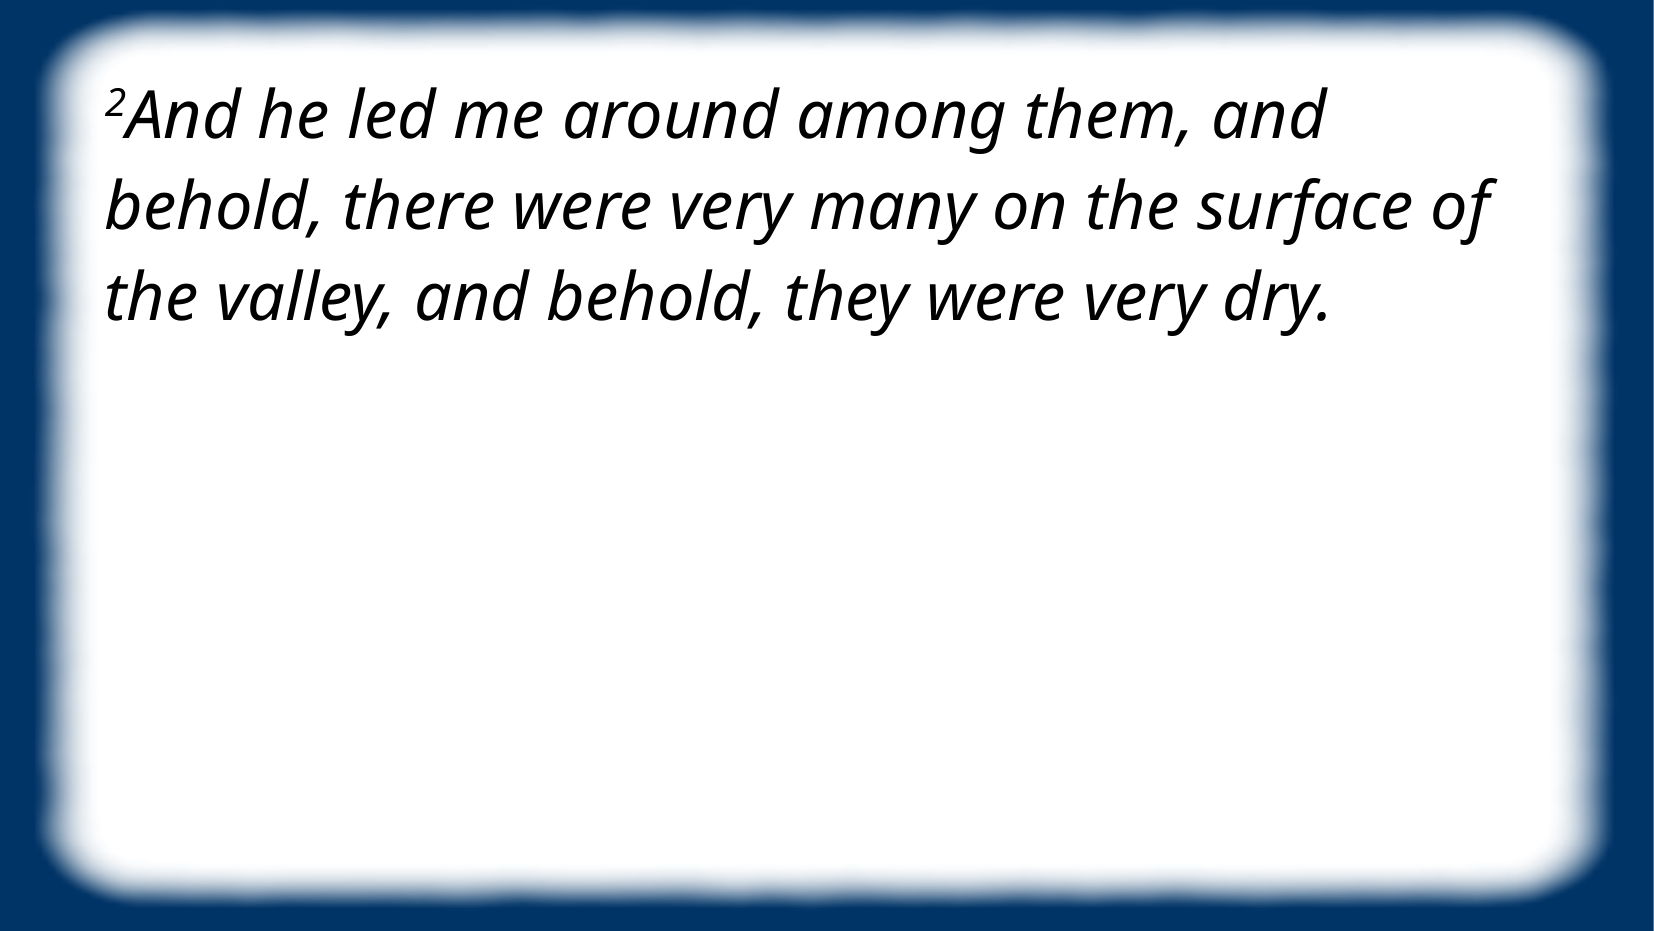

2And he led me around among them, and behold, there were very many on the surface of the valley, and behold, they were very dry.